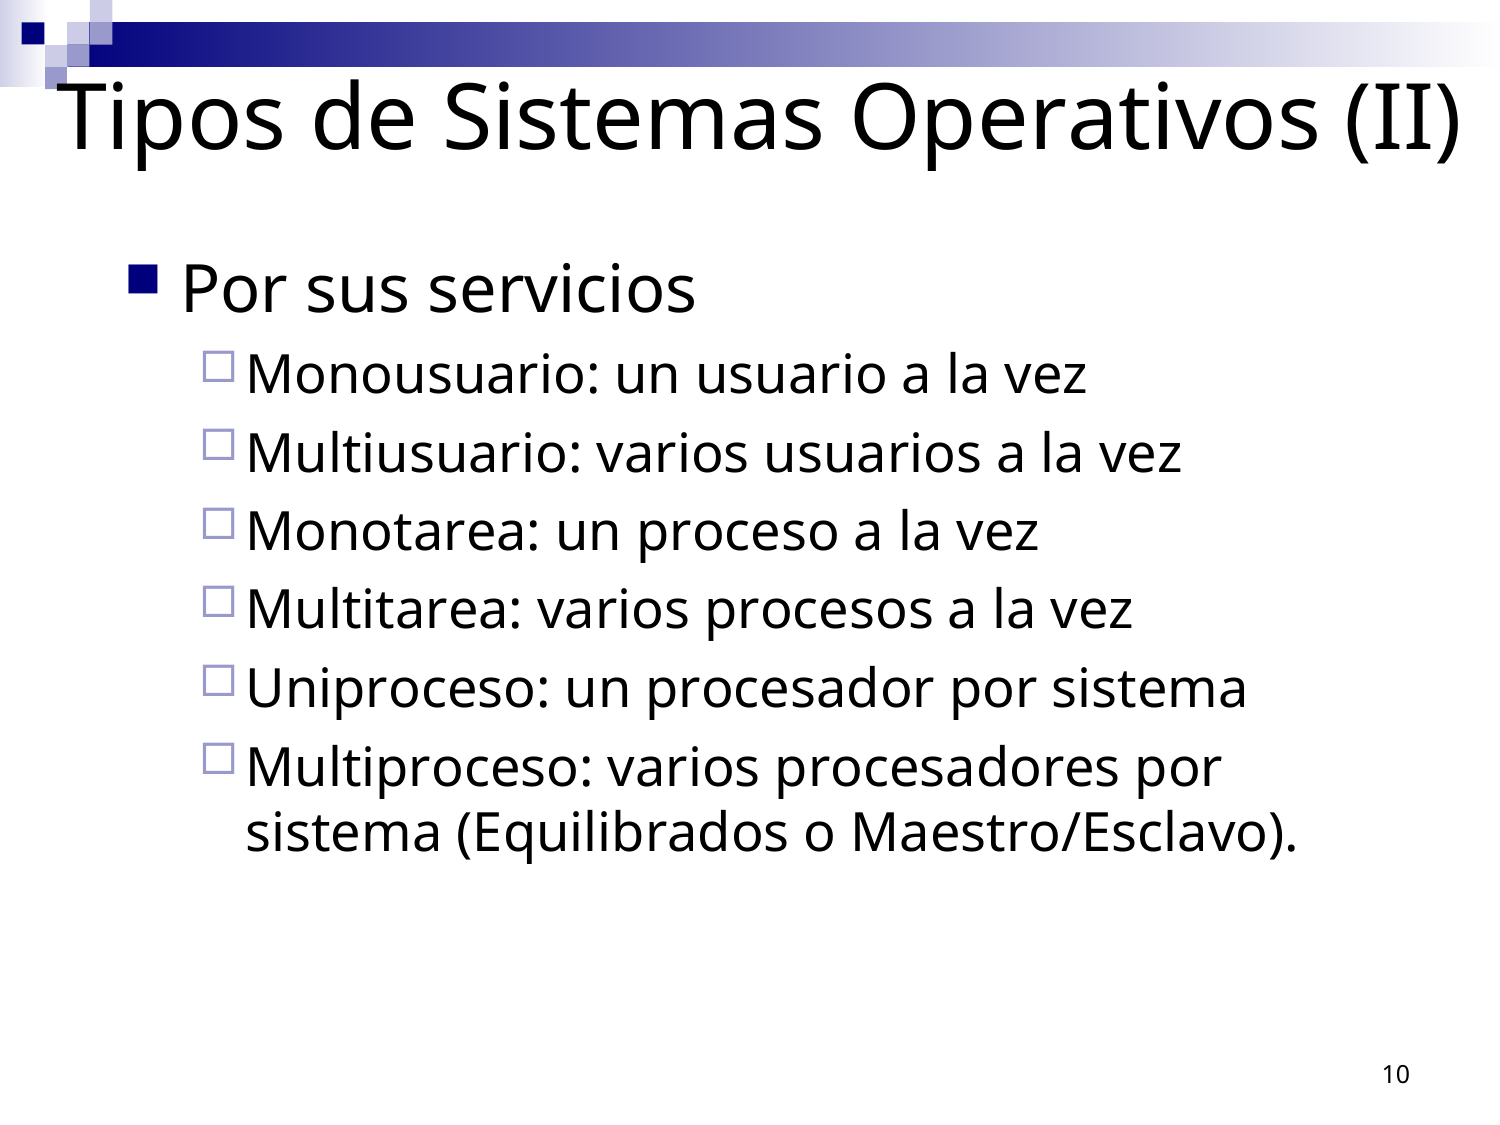

Tipos de Sistemas Operativos (II)
Por sus servicios
Monousuario: un usuario a la vez
Multiusuario: varios usuarios a la vez
Monotarea: un proceso a la vez
Multitarea: varios procesos a la vez
Uniproceso: un procesador por sistema
Multiproceso: varios procesadores por sistema (Equilibrados o Maestro/Esclavo).